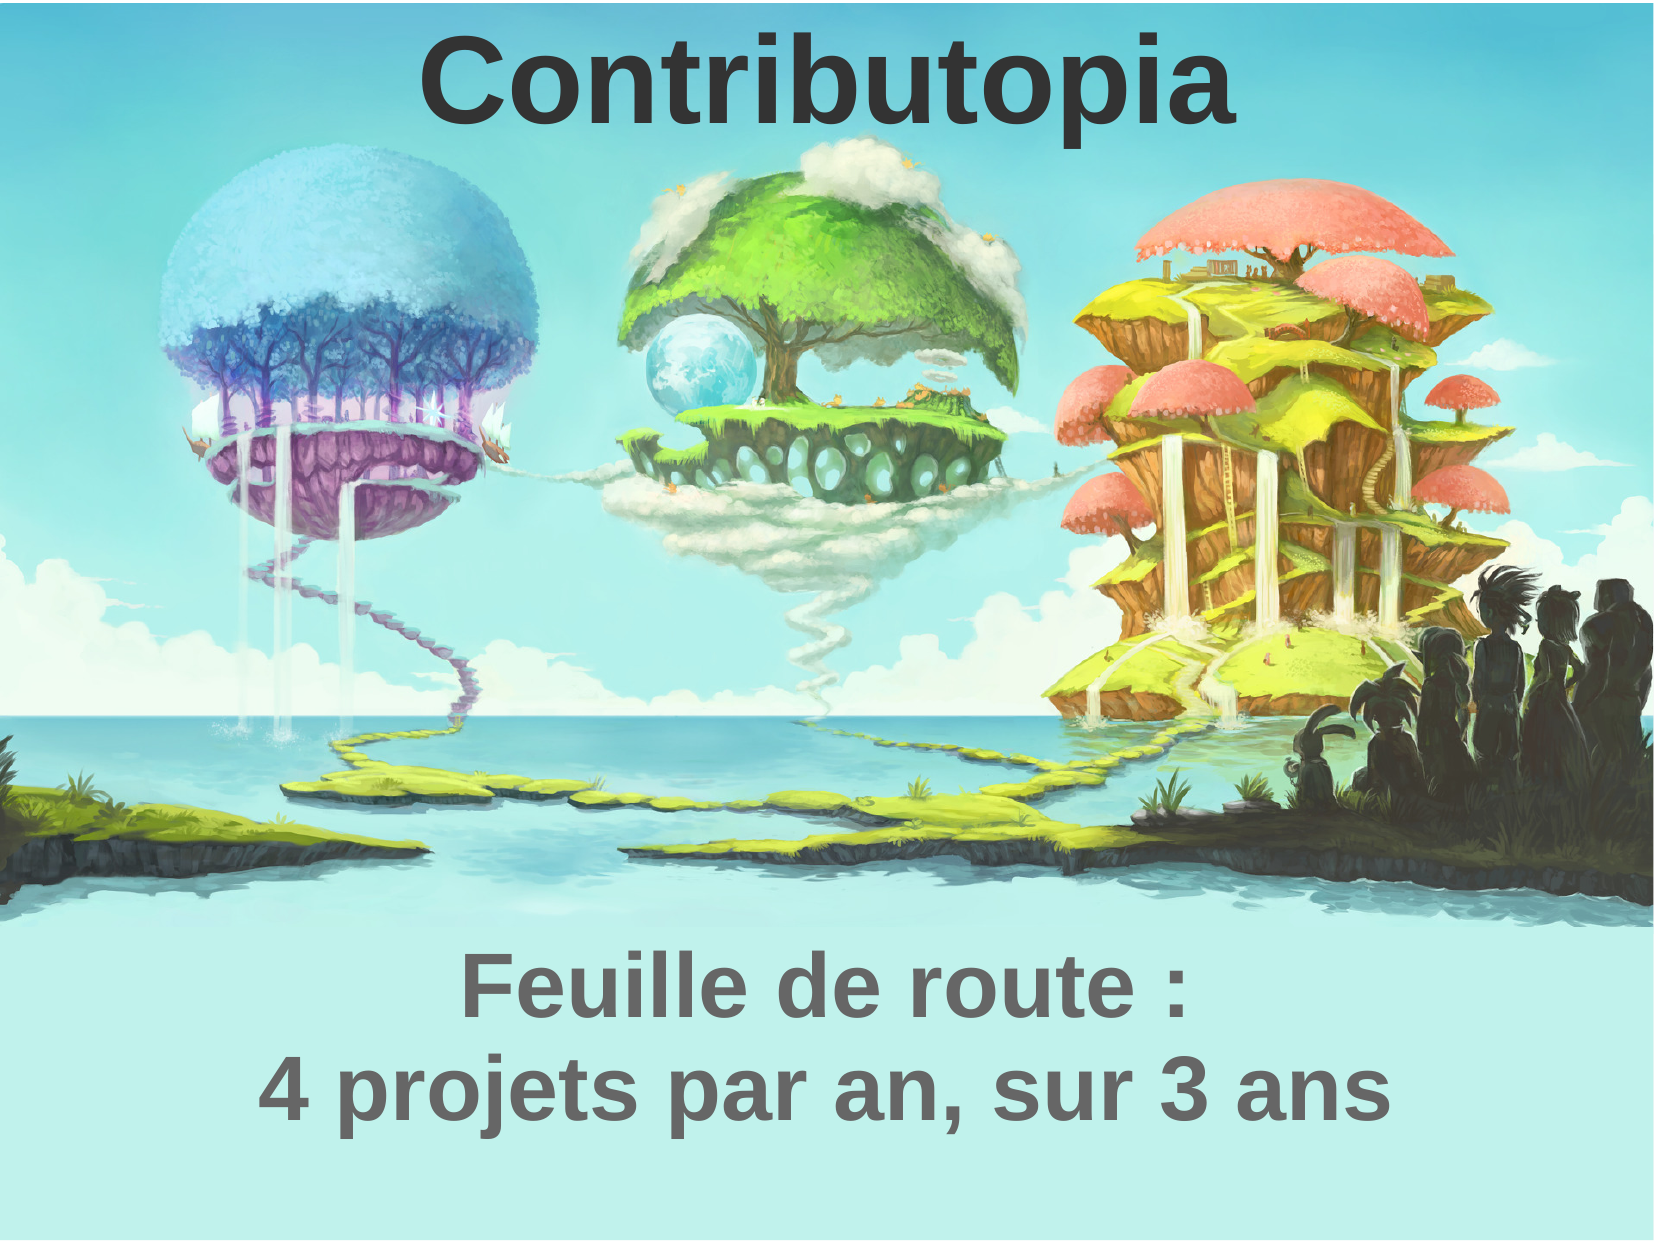

Contributopia
Feuille de route :
4 projets par an, sur 3 ans